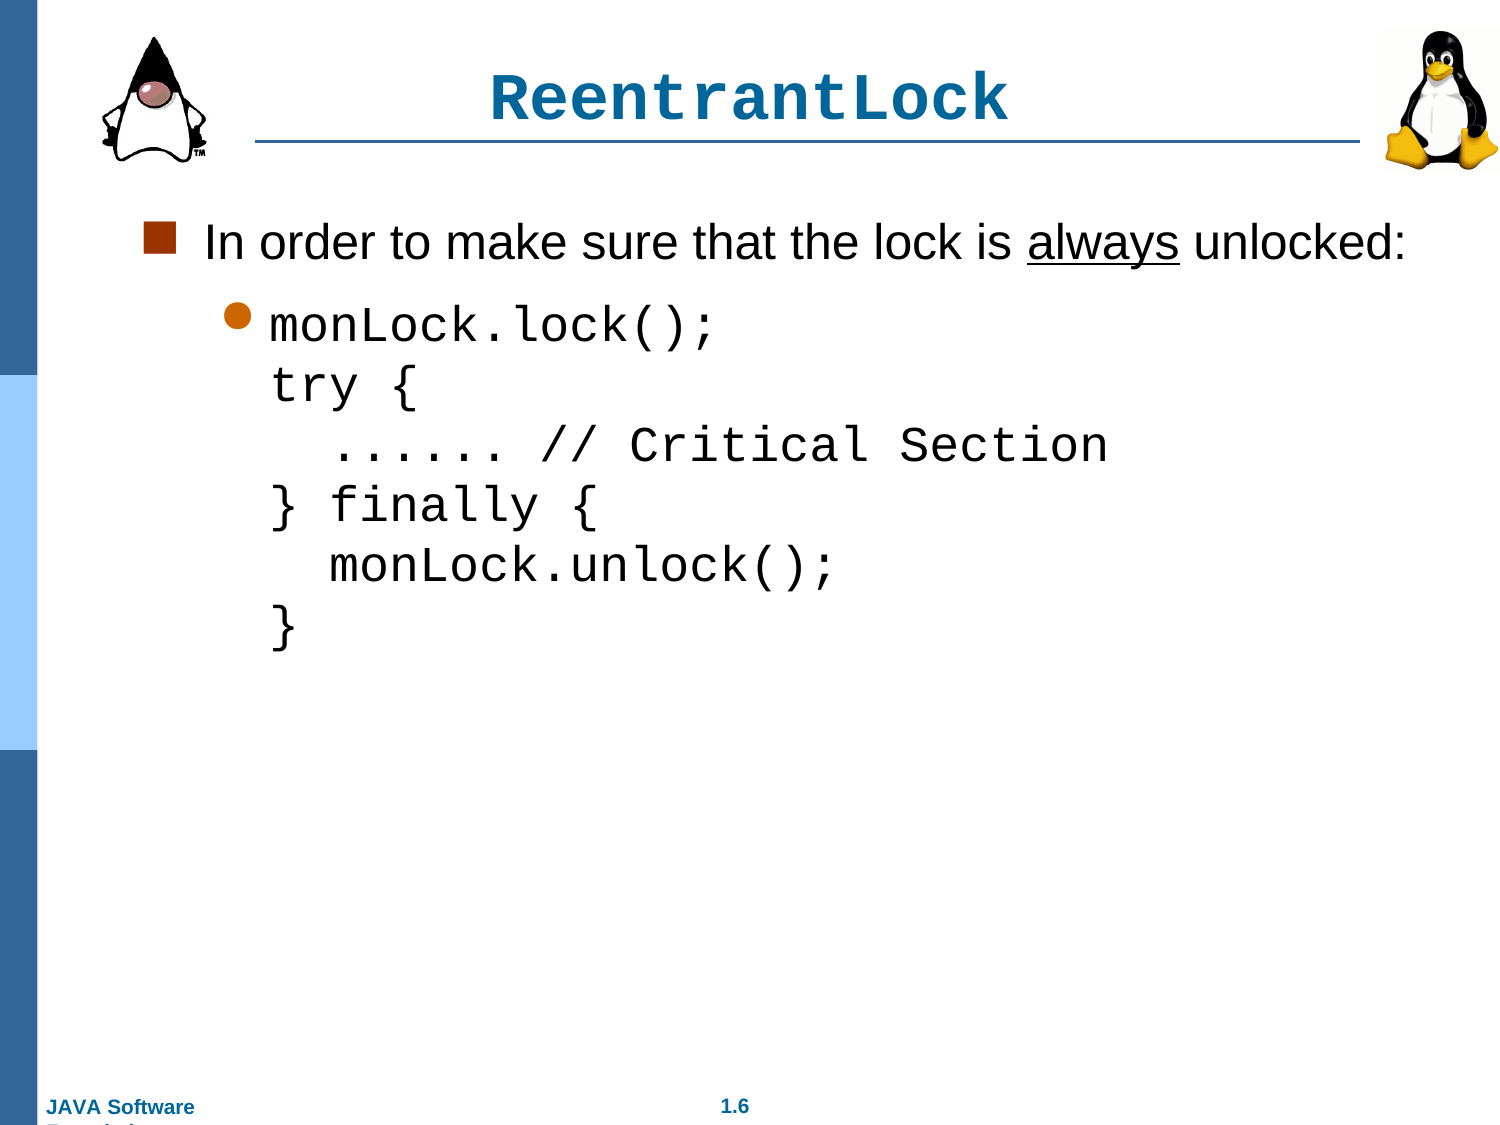

# ReentrantLock
In order to make sure that the lock is always unlocked:
monLock.lock();
try {
 ...... // Critical Section
} finally {
 monLock.unlock();
}